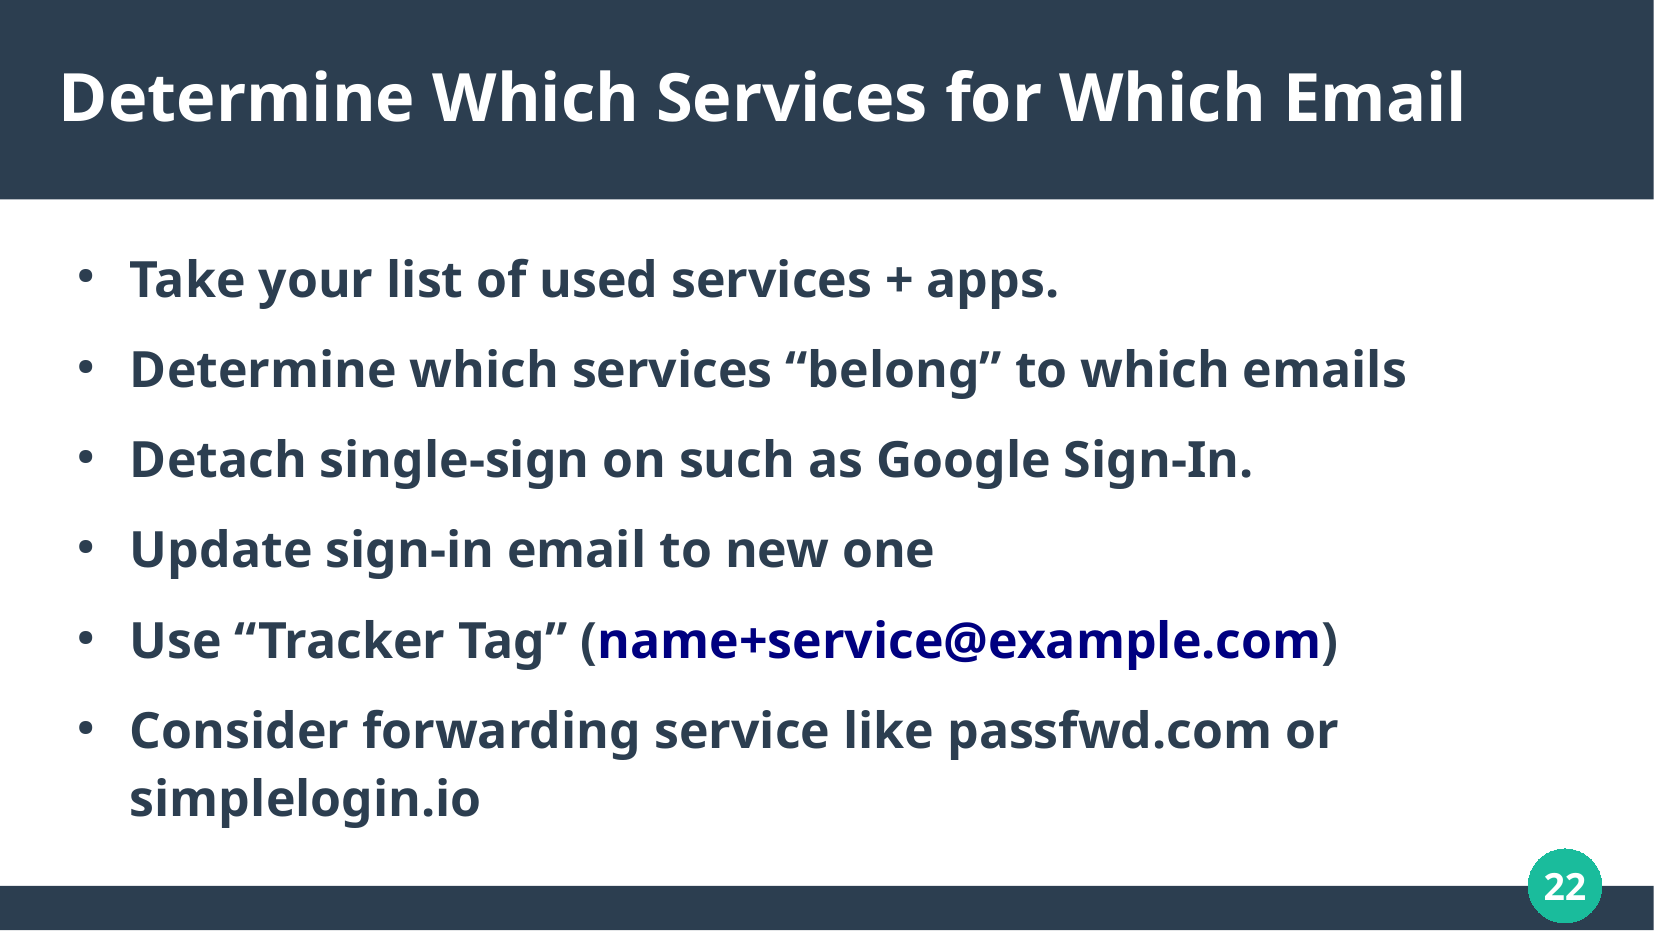

# Determine Which Services for Which Email
Take your list of used services + apps.
Determine which services “belong” to which emails
Detach single-sign on such as Google Sign-In.
Update sign-in email to new one
Use “Tracker Tag” (name+service@example.com)
Consider forwarding service like passfwd.com or simplelogin.io
22